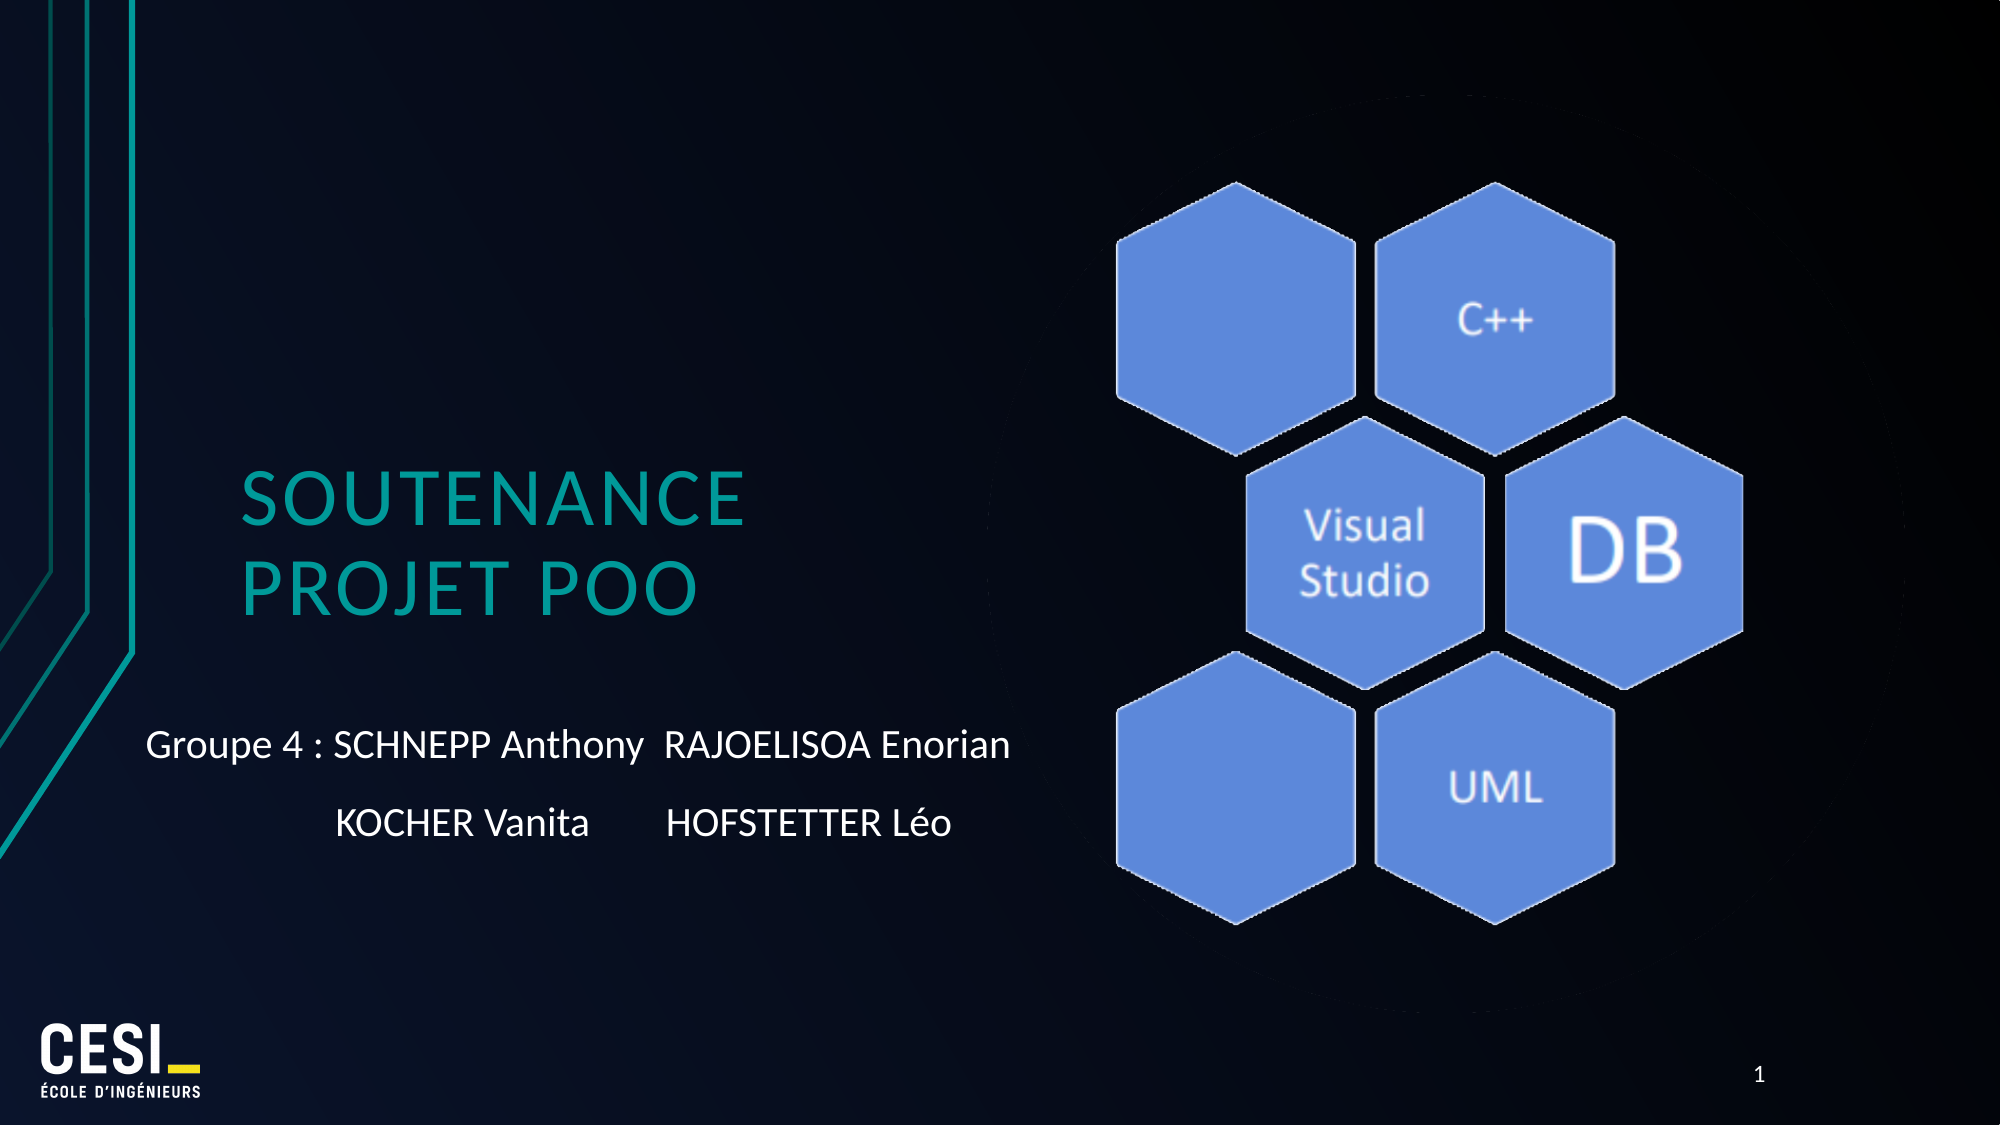

# SOUTENANCE PROJET POO
Groupe 4 : SCHNEPP Anthony RAJOELISOA Enorian
 KOCHER Vanita HOFSTETTER Léo